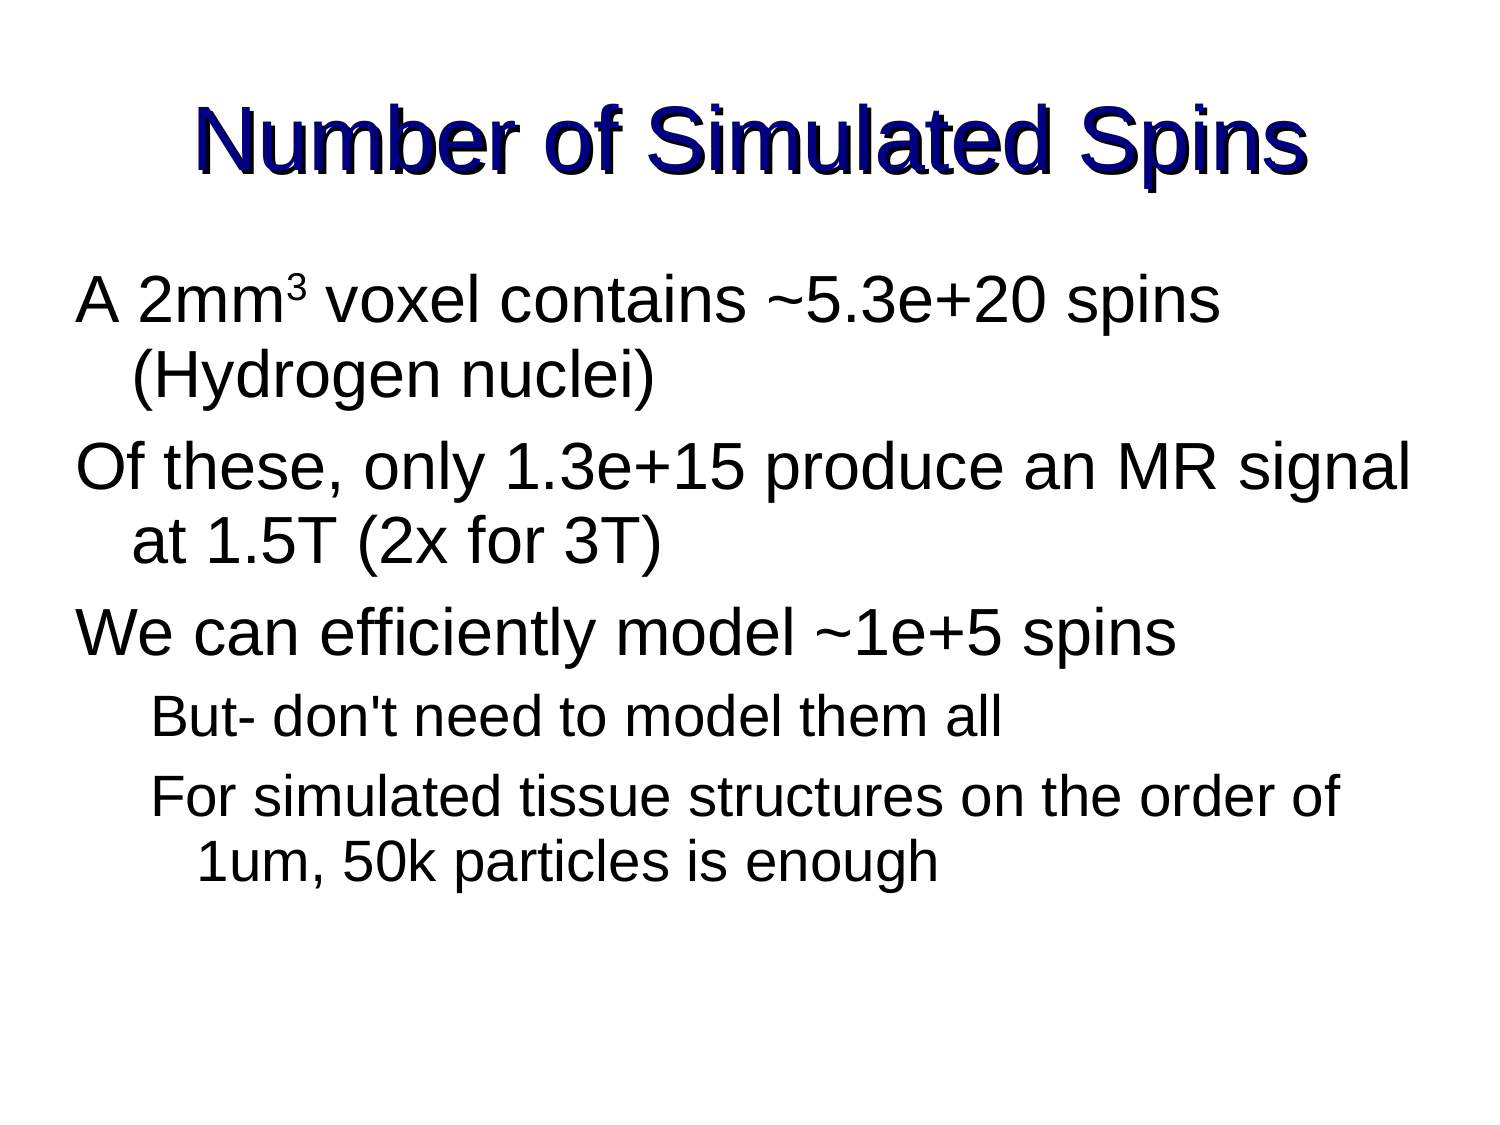

# Number of Simulated Spins
A 2mm3 voxel contains ~5.3e+20 spins (Hydrogen nuclei)
Of these, only 1.3e+15 produce an MR signal at 1.5T (2x for 3T)
We can efficiently model ~1e+5 spins
But- don't need to model them all
For simulated tissue structures on the order of 1um, 50k particles is enough